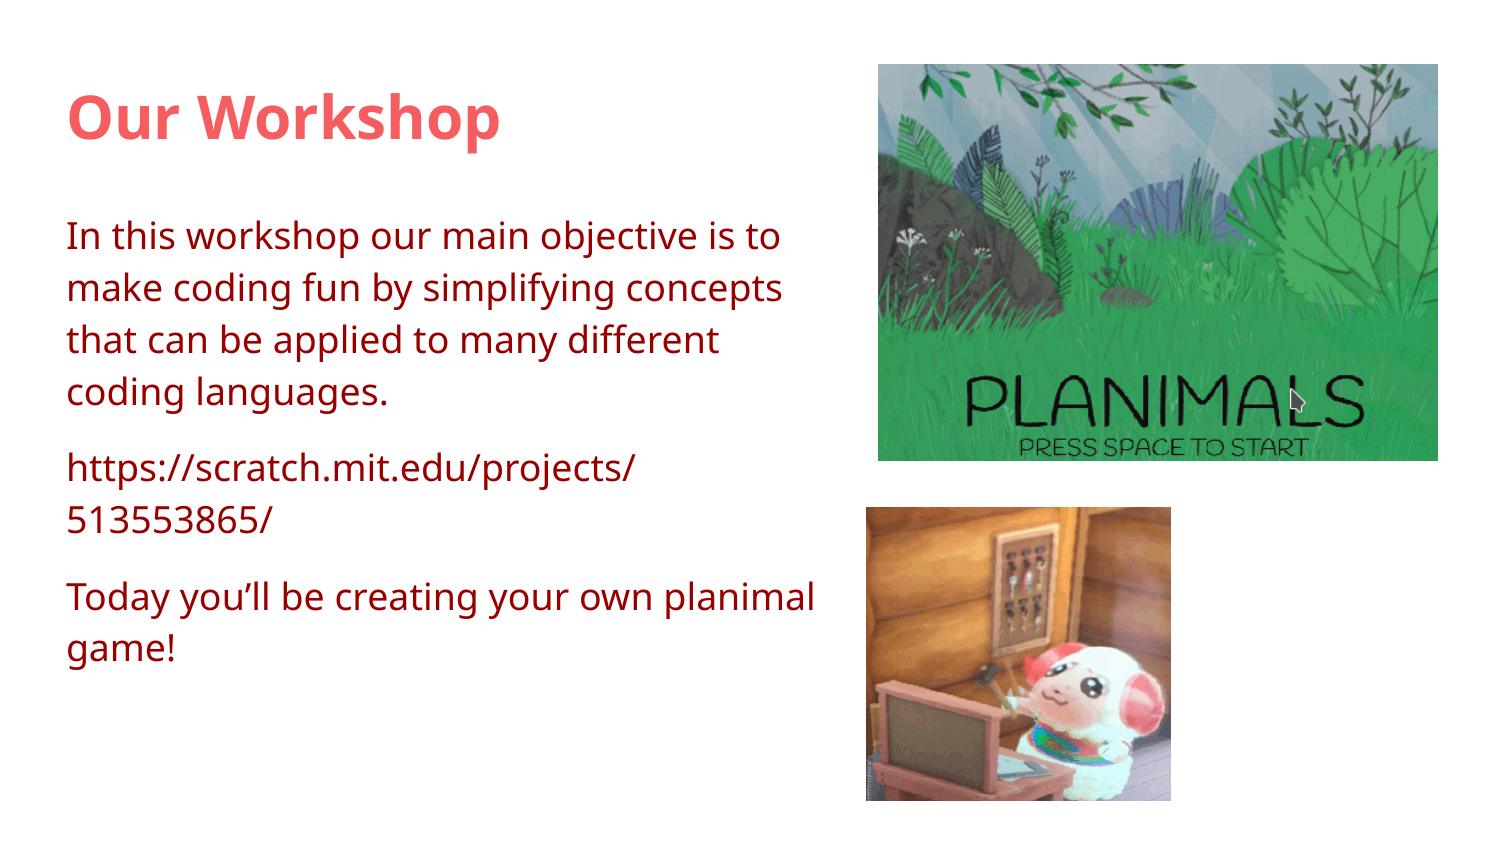

# Our Workshop
In this workshop our main objective is to make coding fun by simplifying concepts that can be applied to many different coding languages.
https://scratch.mit.edu/projects/513553865/
Today you’ll be creating your own planimal game!